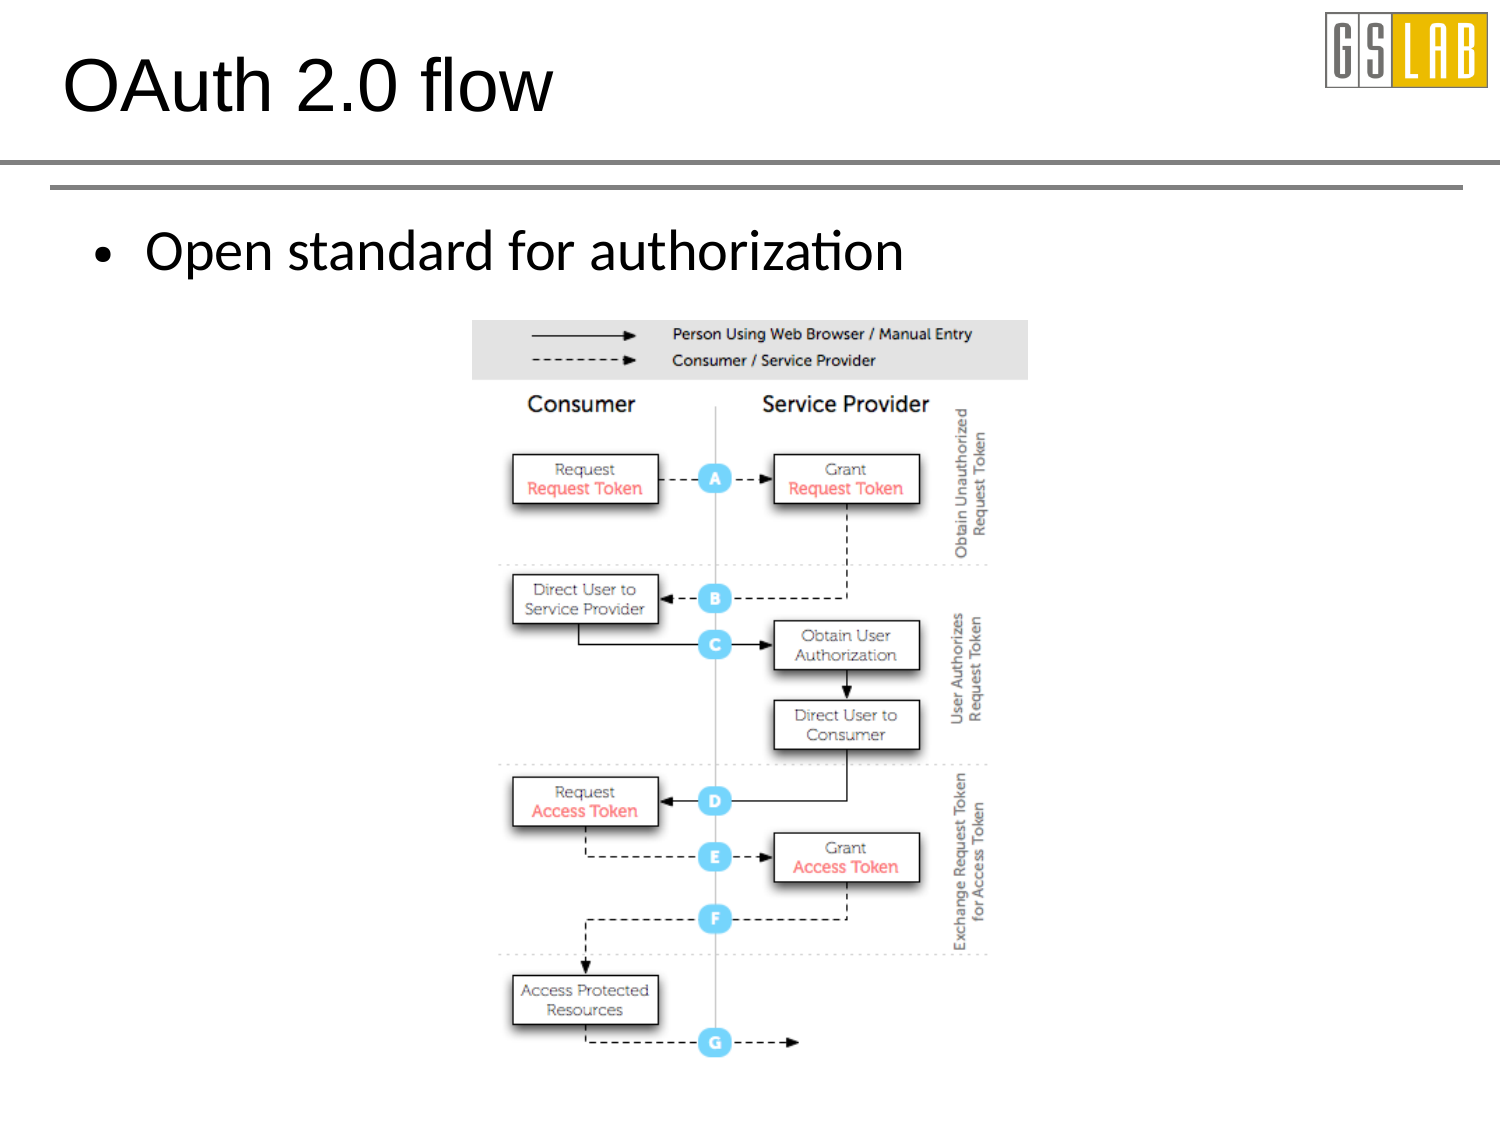

# OAuth 2.0 flow
Open standard for authorization